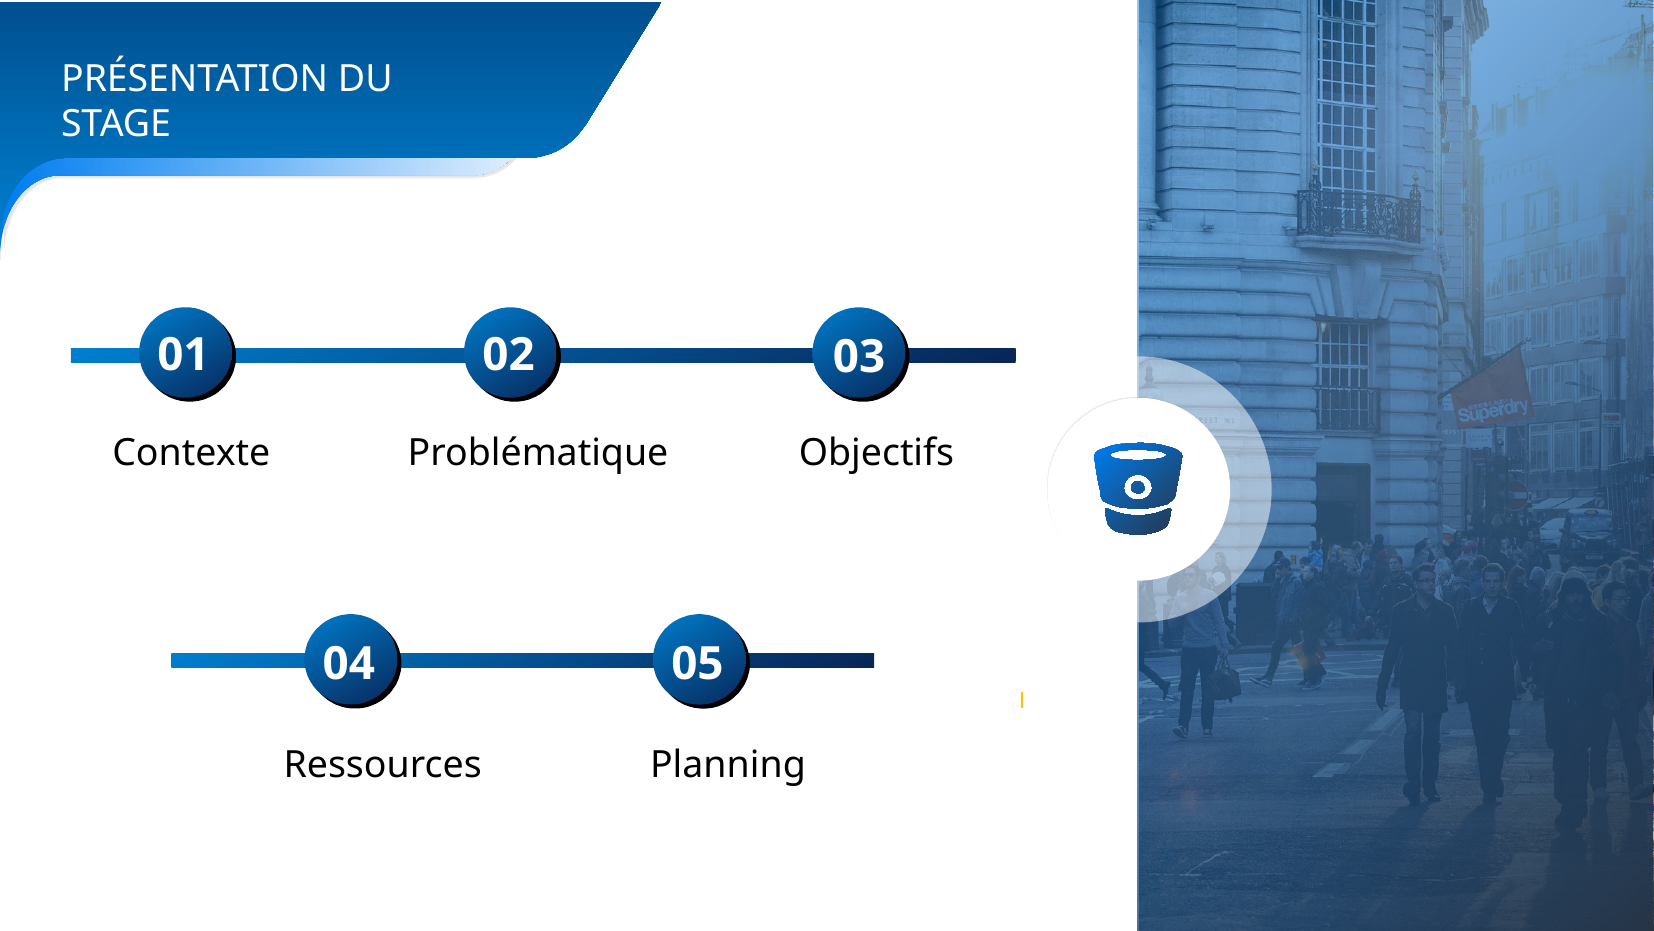

PRÉSENTATION DU
STAGE
01
02
03
Contexte
Problématique
Objectifs
04
05
Ressources
Planning